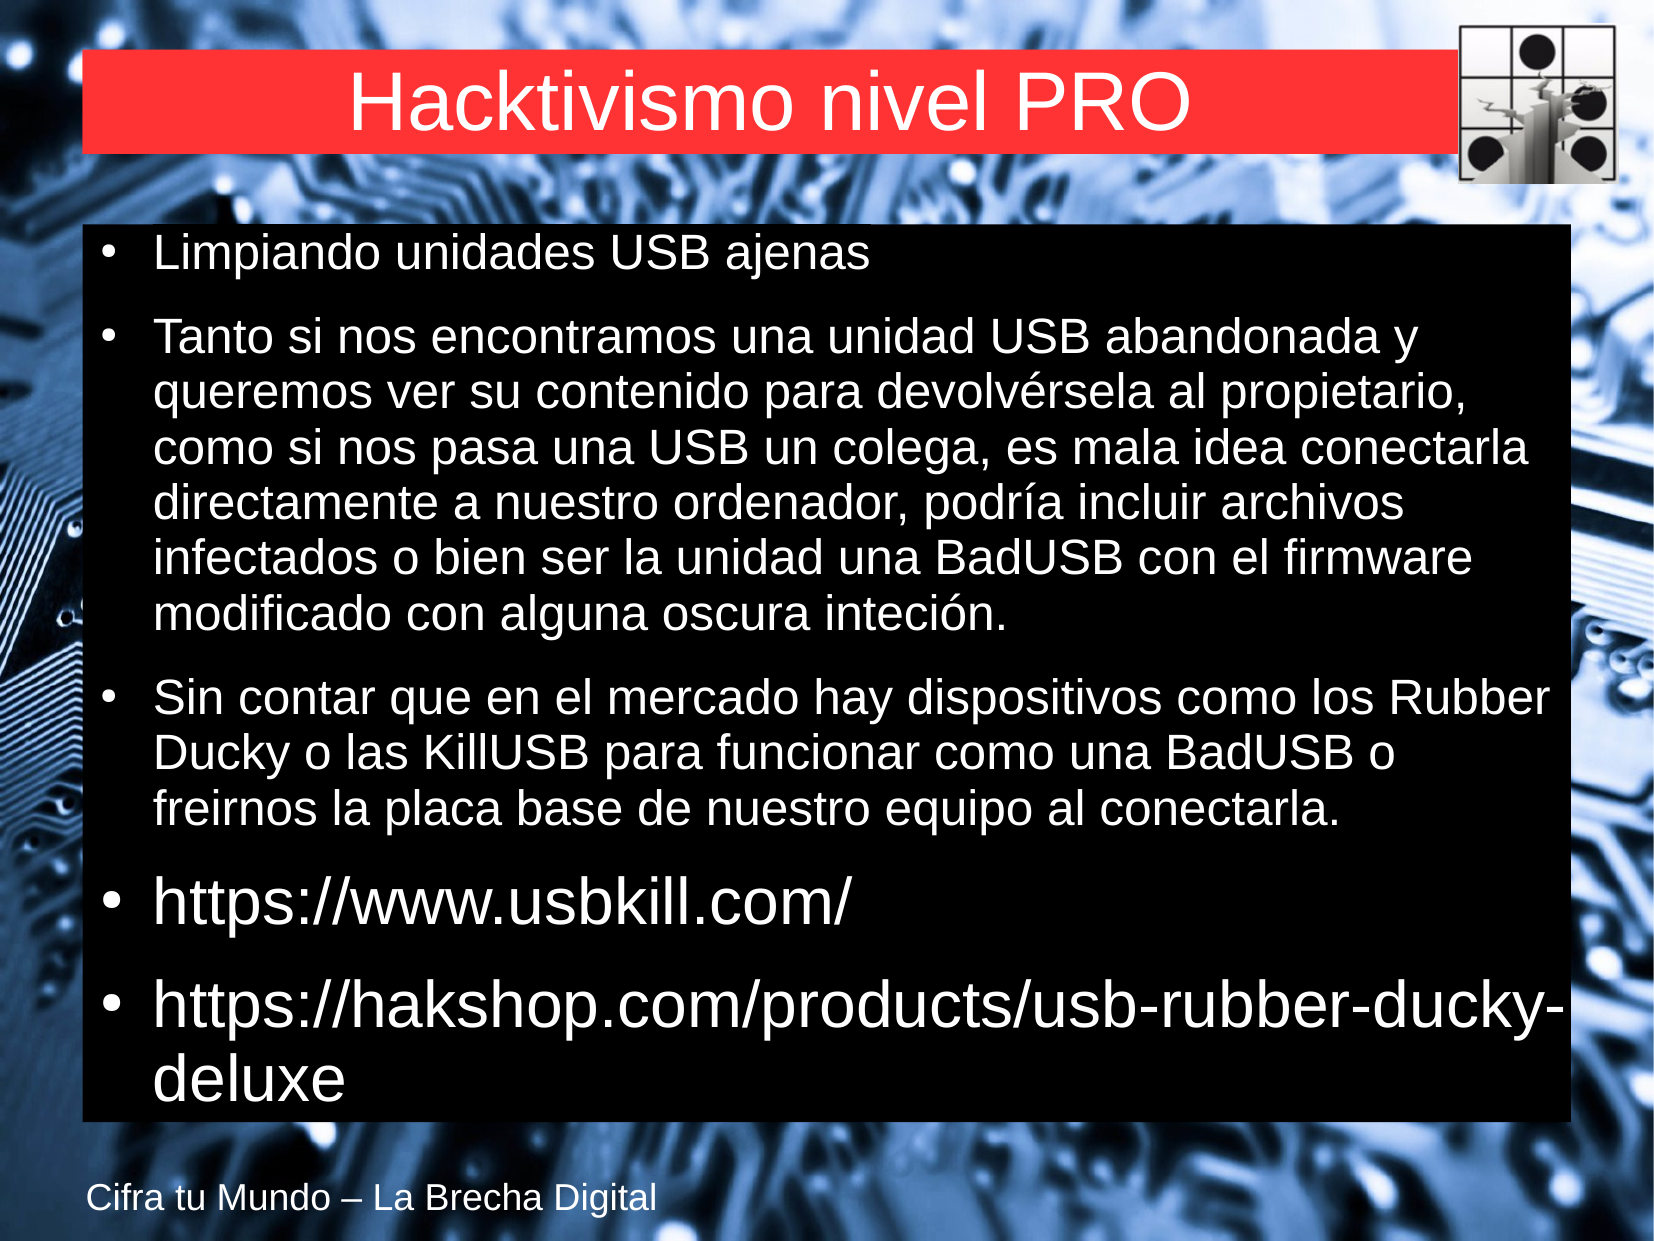

Tráfico de datos seguro con Tor y/o VPN
Hacktivismo nivel PRO
# Limpiando unidades USB ajenas
Tanto si nos encontramos una unidad USB abandonada y queremos ver su contenido para devolvérsela al propietario, como si nos pasa una USB un colega, es mala idea conectarla directamente a nuestro ordenador, podría incluir archivos infectados o bien ser la unidad una BadUSB con el firmware modificado con alguna oscura inteción.
Sin contar que en el mercado hay dispositivos como los Rubber Ducky o las KillUSB para funcionar como una BadUSB o freirnos la placa base de nuestro equipo al conectarla.
https://www.usbkill.com/
https://hakshop.com/products/usb-rubber-ducky-deluxe
Cifra tu Mundo – La Brecha Digital